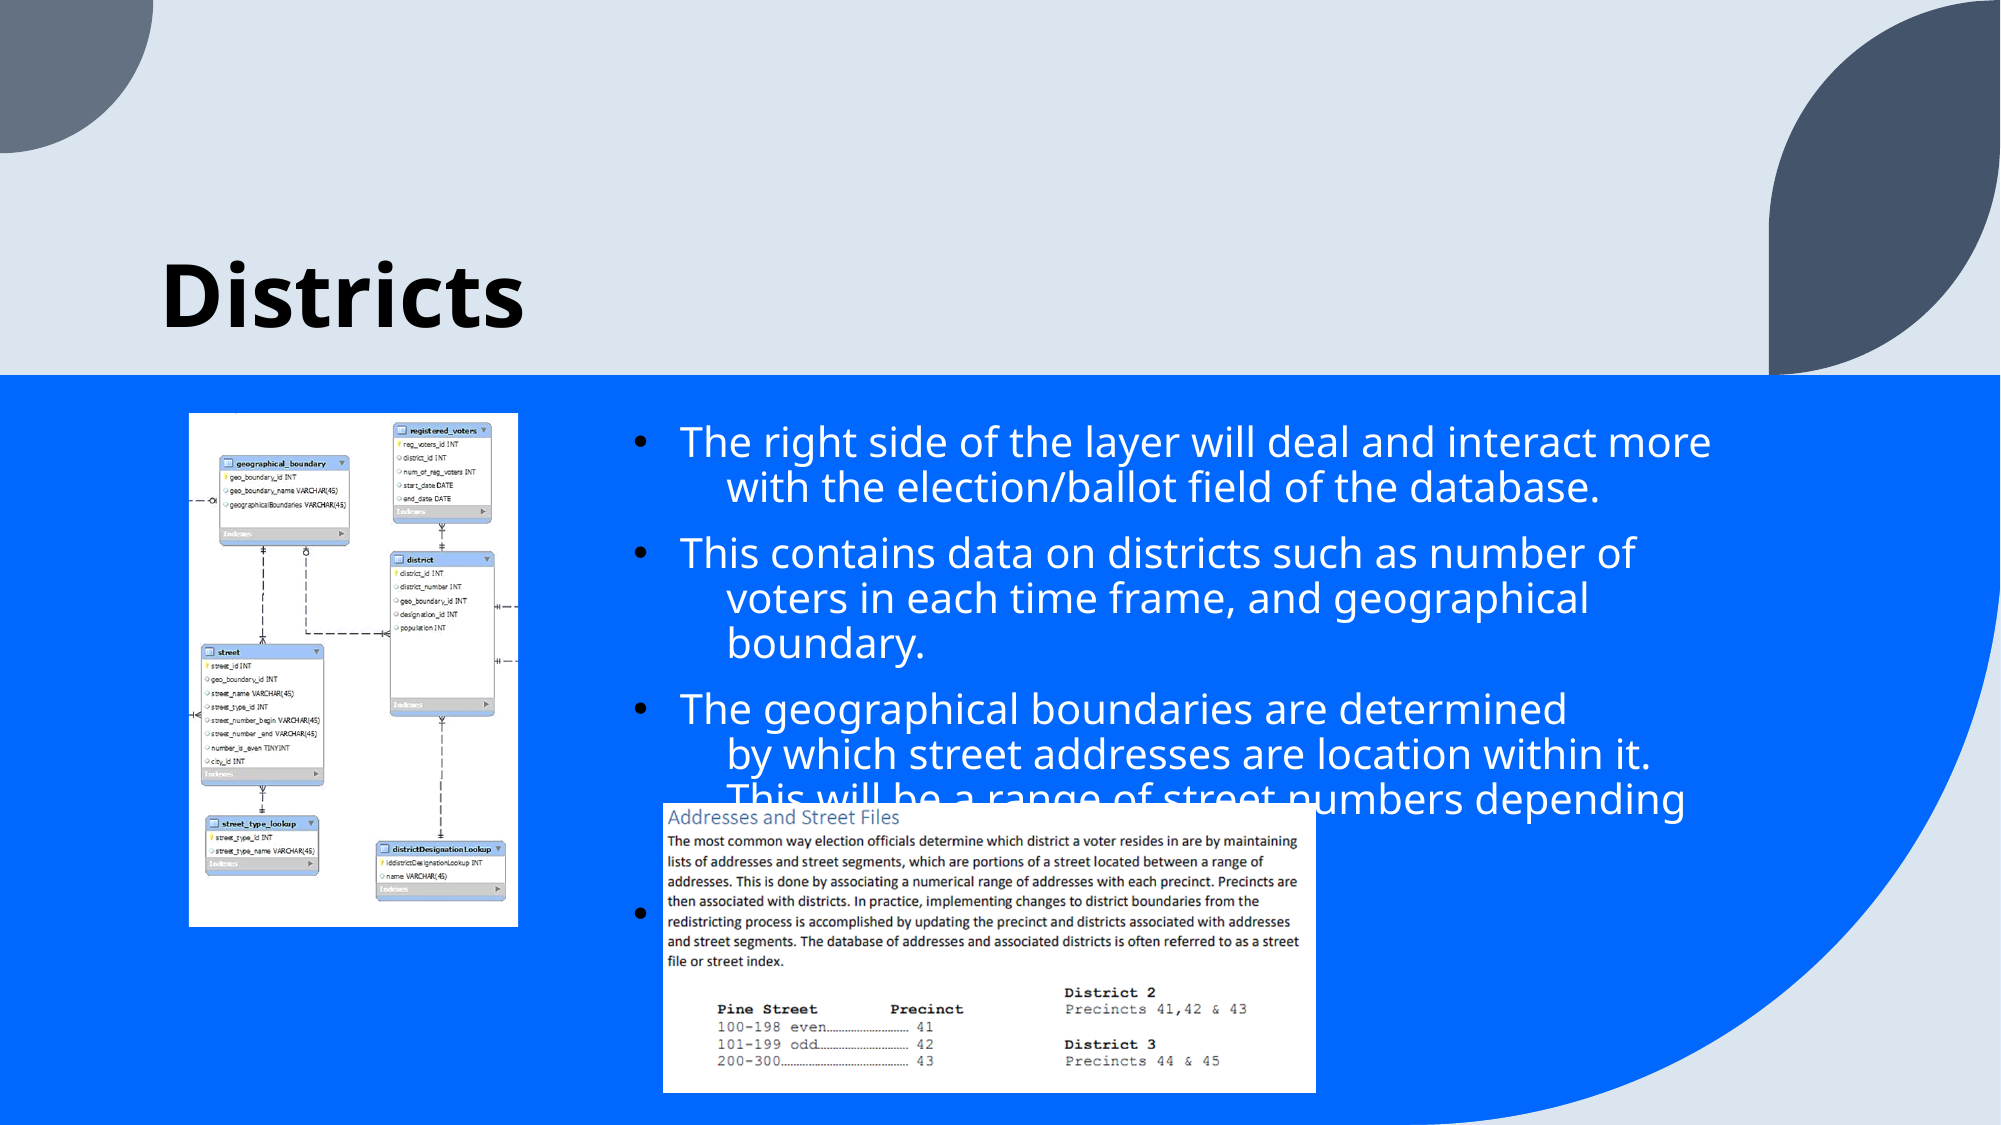

# Districts
The right side of the layer will deal and interact more with the election/ballot field of the database.
This contains data on districts such as number of voters in each time frame, and geographical boundary.
The geographical boundaries are determined by which street addresses are location within it. This will be a range of street numbers depending on whether it is odd or even.